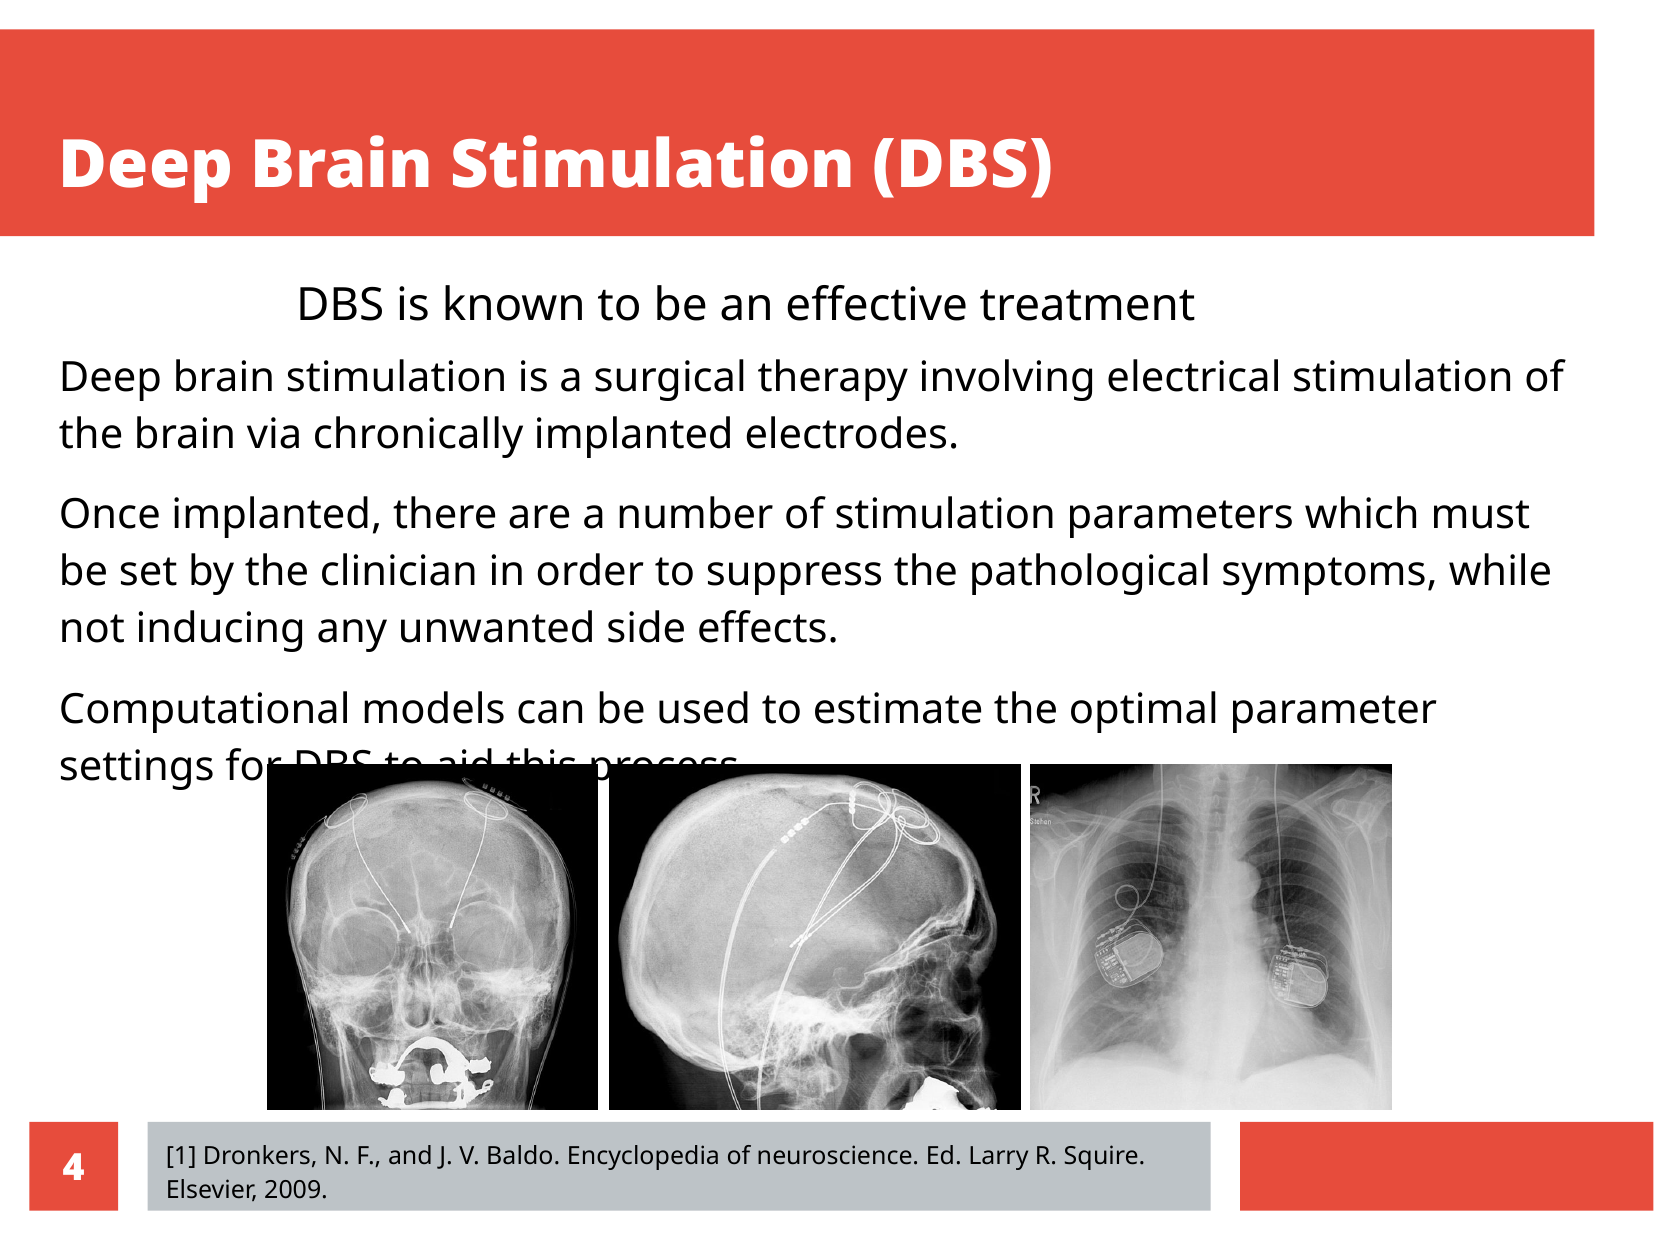

# Deep Brain Stimulation (DBS)
DBS is known to be an effective treatment
Deep brain stimulation is a surgical therapy involving electrical stimulation of the brain via chronically implanted electrodes.
Once implanted, there are a number of stimulation parameters which must be set by the clinician in order to suppress the pathological symptoms, while not inducing any unwanted side effects.
Computational models can be used to estimate the optimal parameter settings for DBS to aid this process.
4
[1] Dronkers, N. F., and J. V. Baldo. Encyclopedia of neuroscience. Ed. Larry R. Squire. Elsevier, 2009.